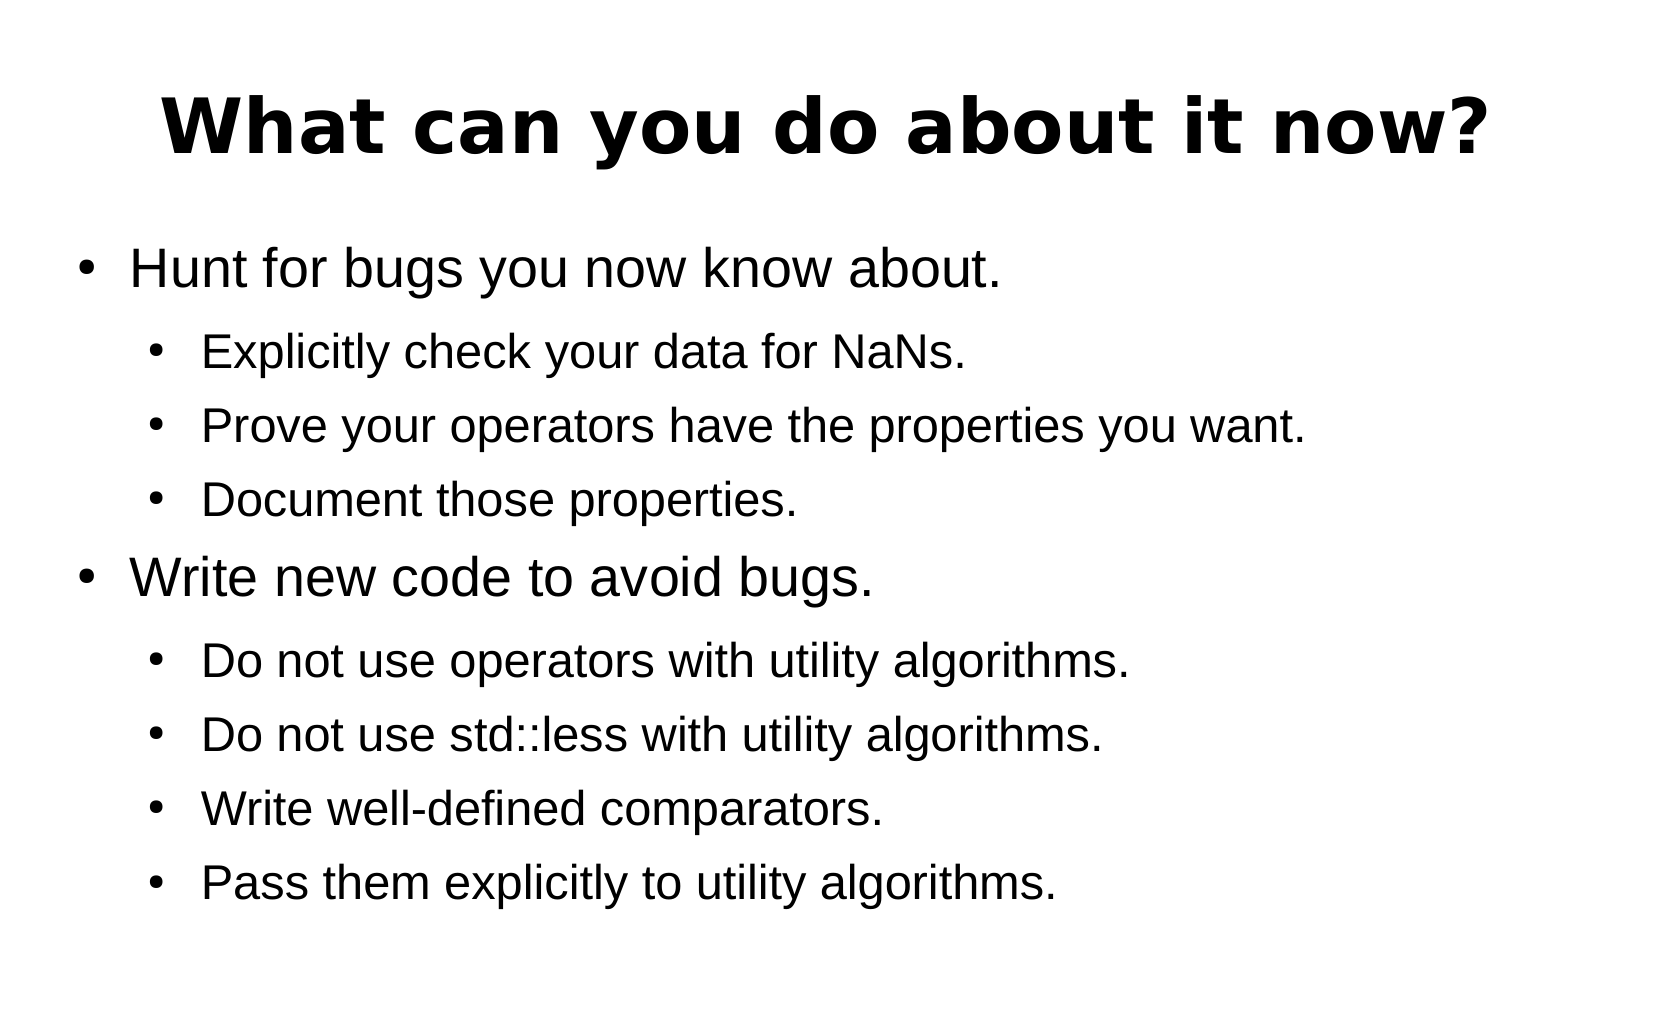

# What can you do about it now?
Hunt for bugs you now know about.
Explicitly check your data for NaNs.
Prove your operators have the properties you want.
Document those properties.
Write new code to avoid bugs.
Do not use operators with utility algorithms.
Do not use std::less with utility algorithms.
Write well-defined comparators.
Pass them explicitly to utility algorithms.